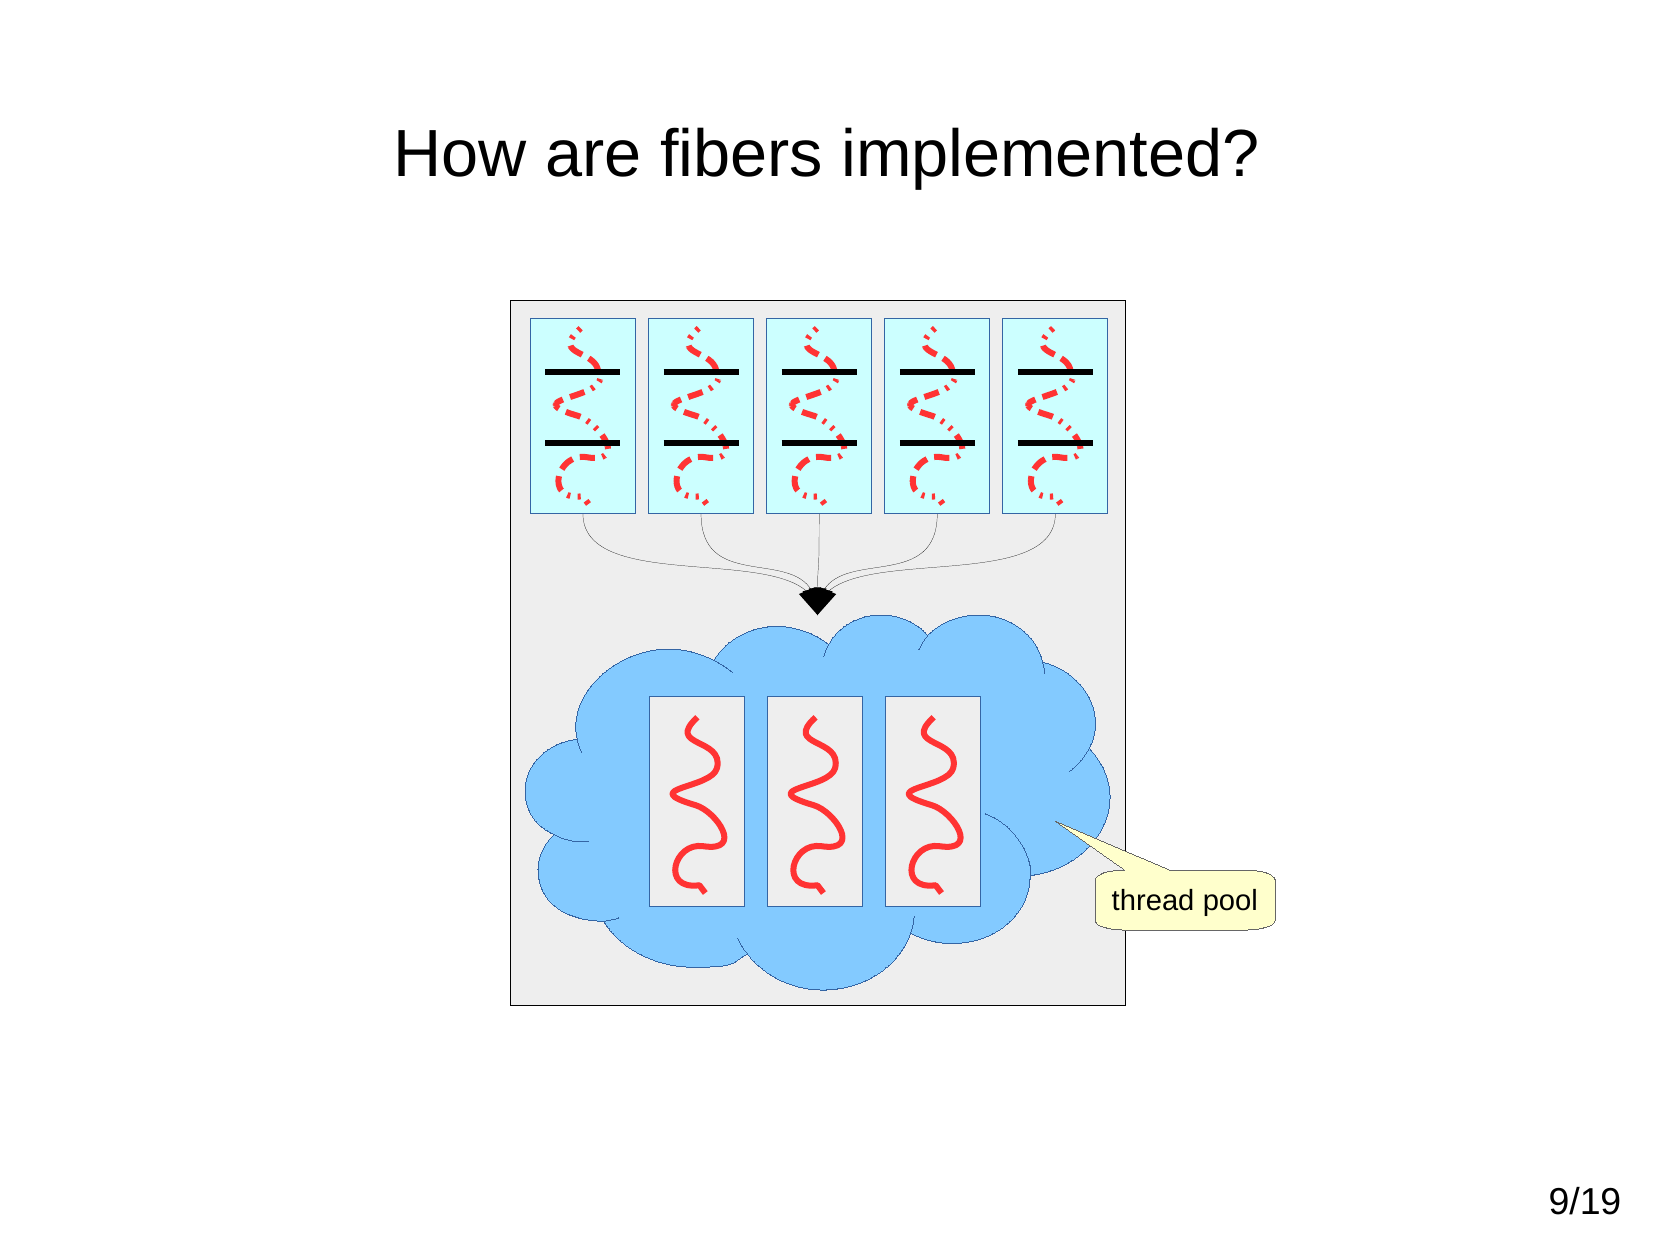

# How are fibers implemented?
thread pool